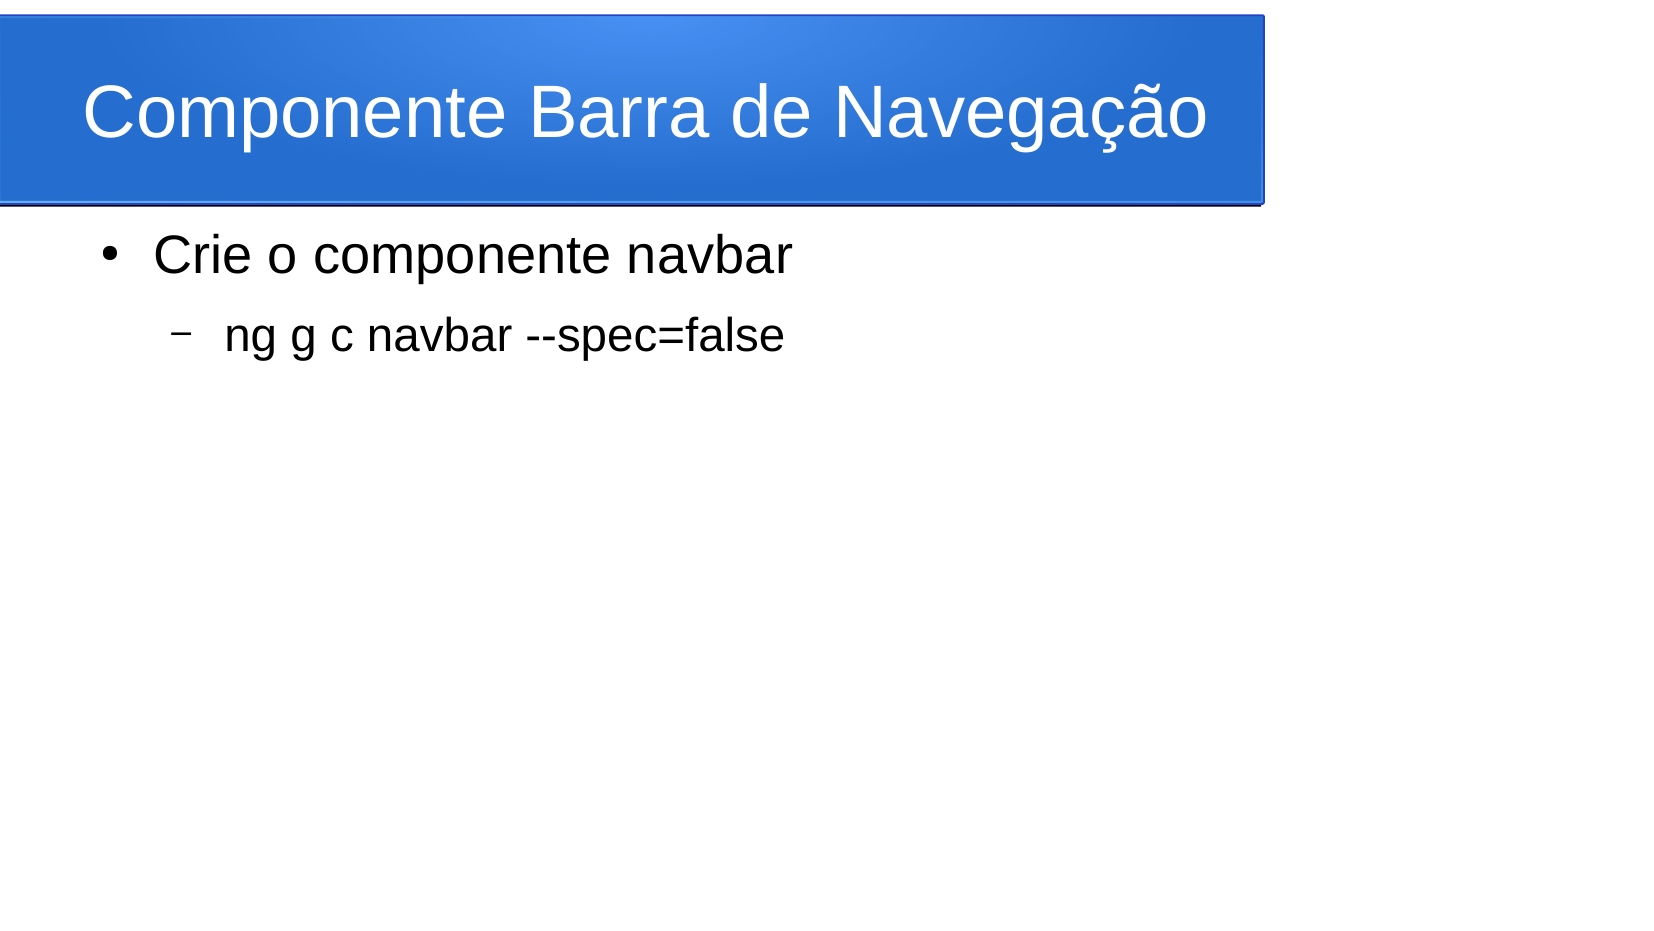

# Componente Barra de Navegação
Crie o componente navbar
ng g c navbar --spec=false